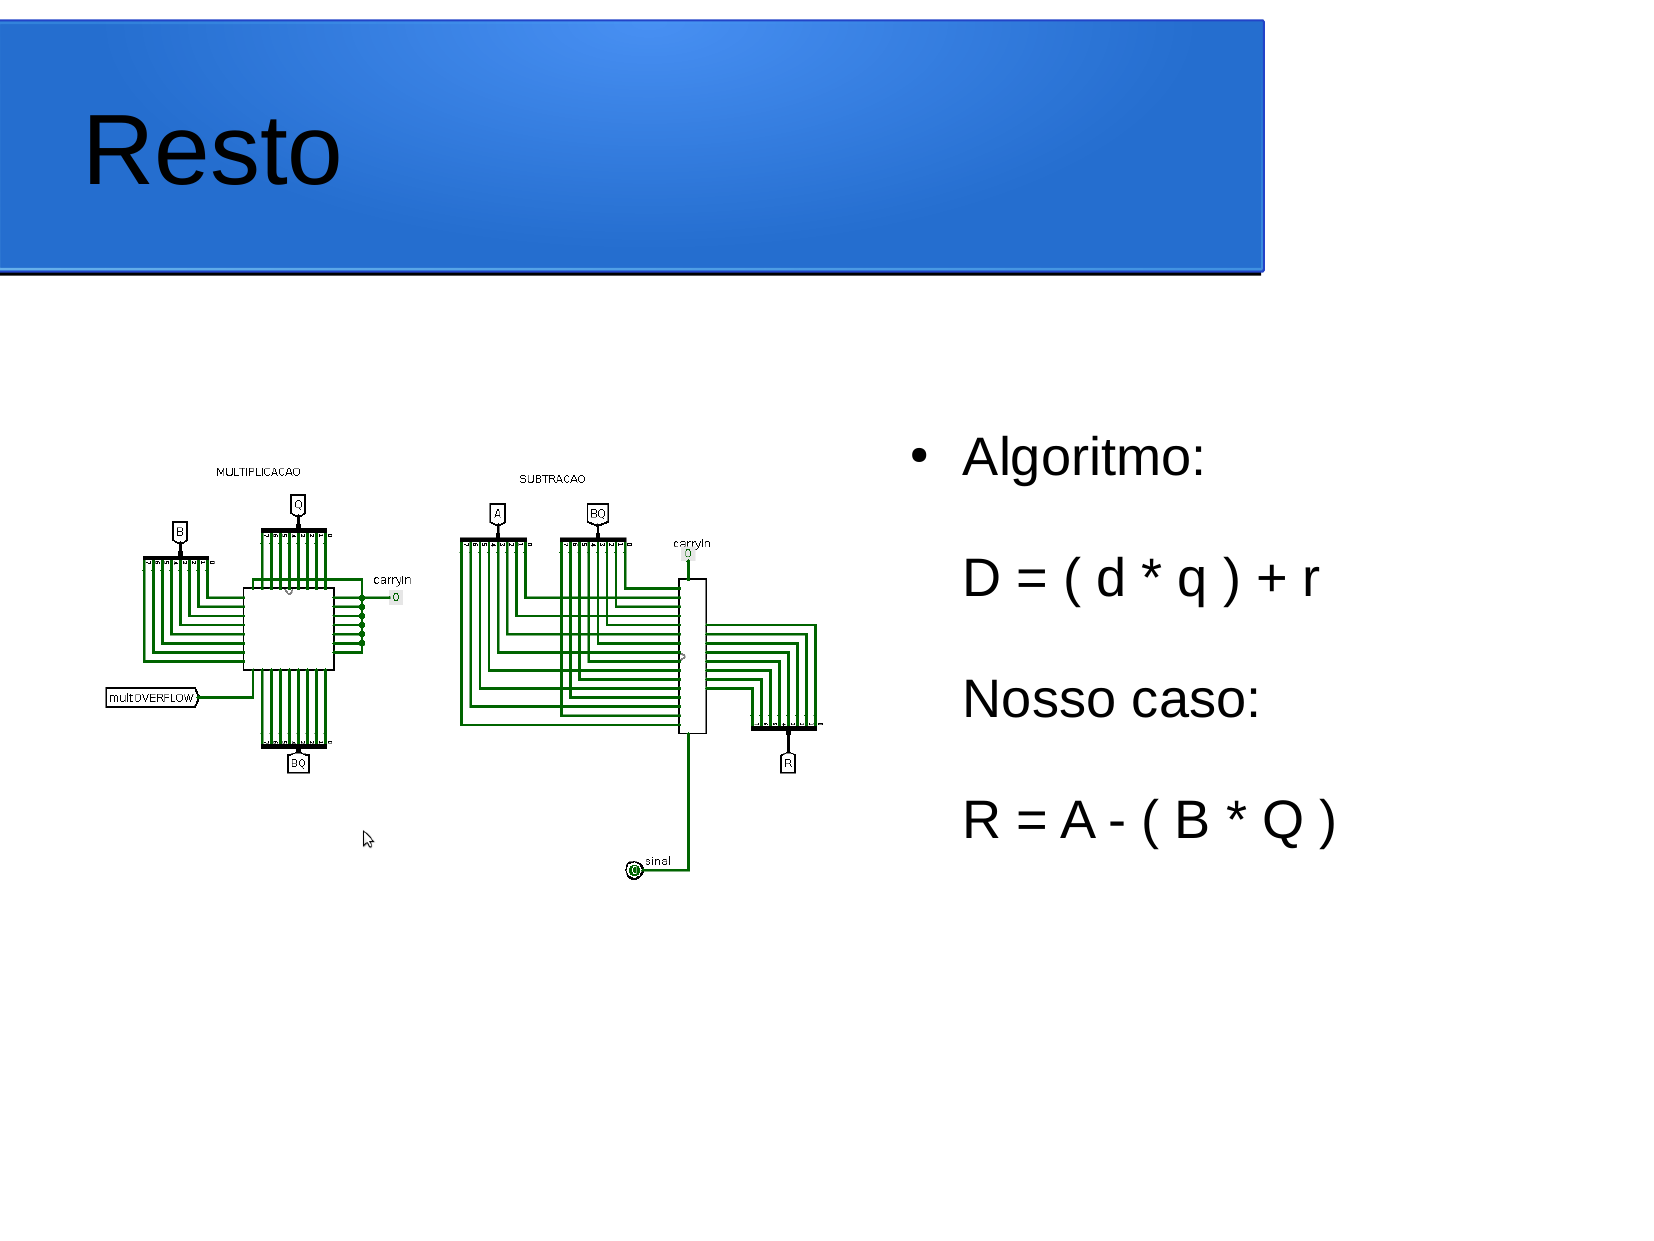

# Resto
Algoritmo:
D = ( d * q ) + r
Nosso caso:
R = A - ( B * Q )